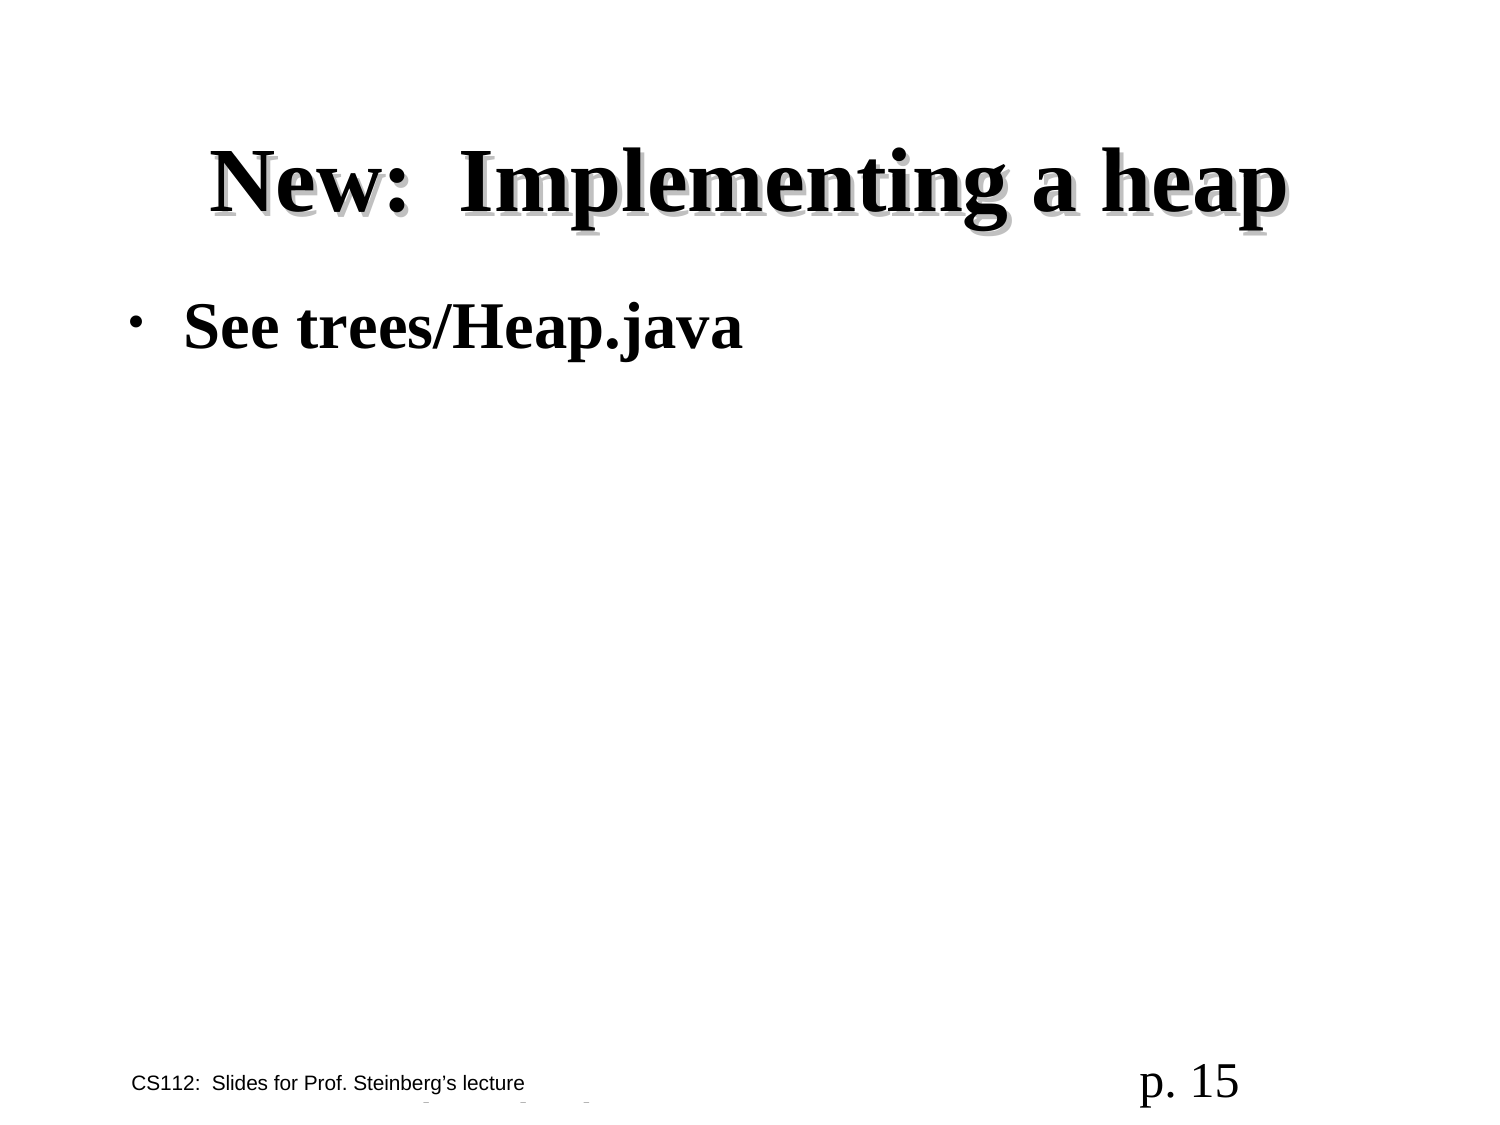

# New: Implementing a heap
See trees/Heap.java